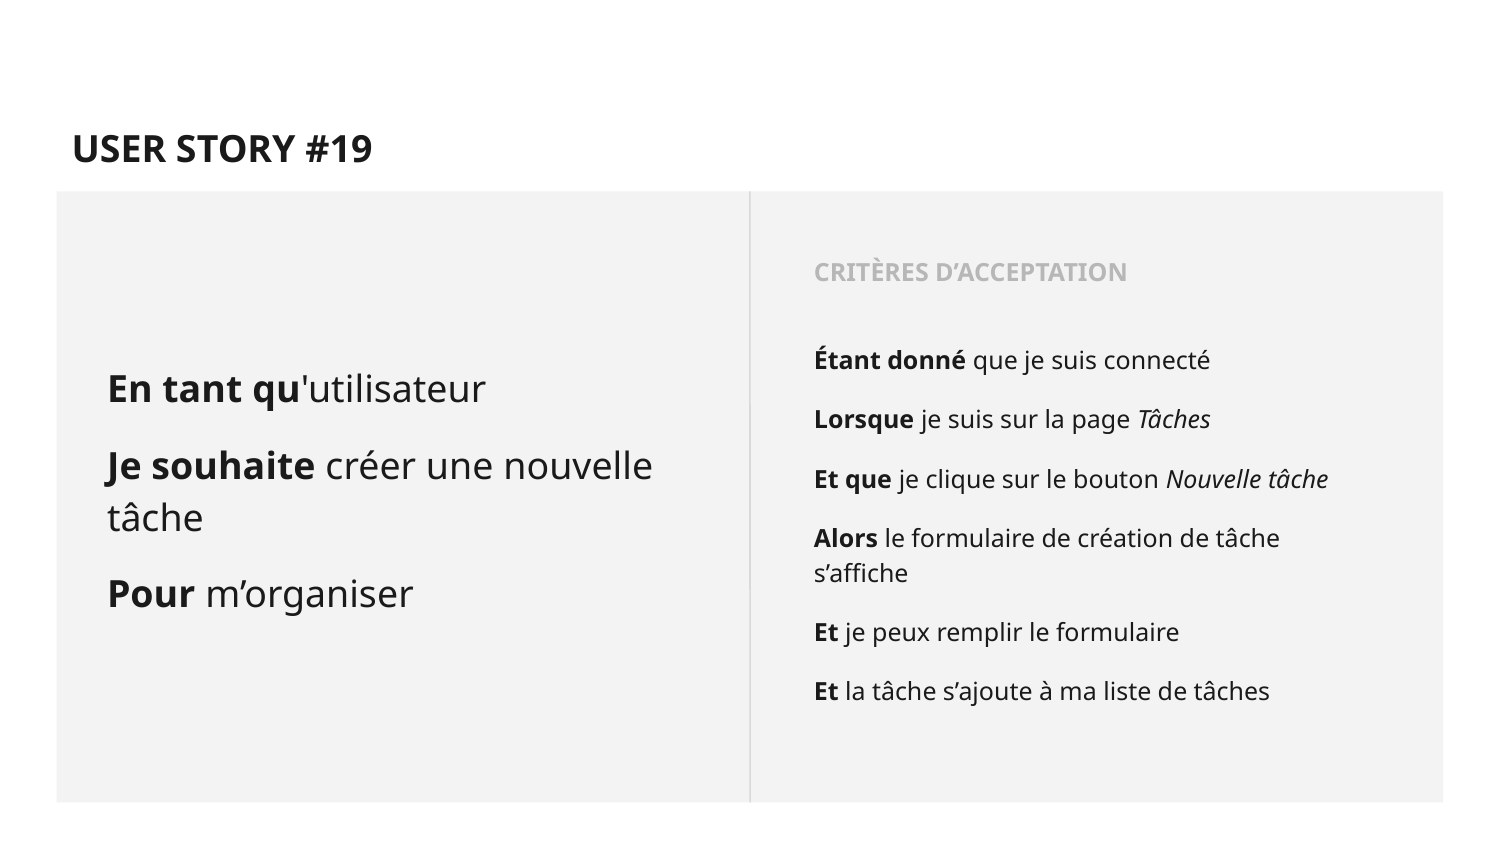

# USER STORY #19
CRITÈRES D’ACCEPTATION
Étant donné que je suis connecté
Lorsque je suis sur la page Tâches
Et que je clique sur le bouton Nouvelle tâche
Alors le formulaire de création de tâche s’affiche
Et je peux remplir le formulaire
Et la tâche s’ajoute à ma liste de tâches
En tant qu'utilisateur
Je souhaite créer une nouvelle tâche
Pour m’organiser